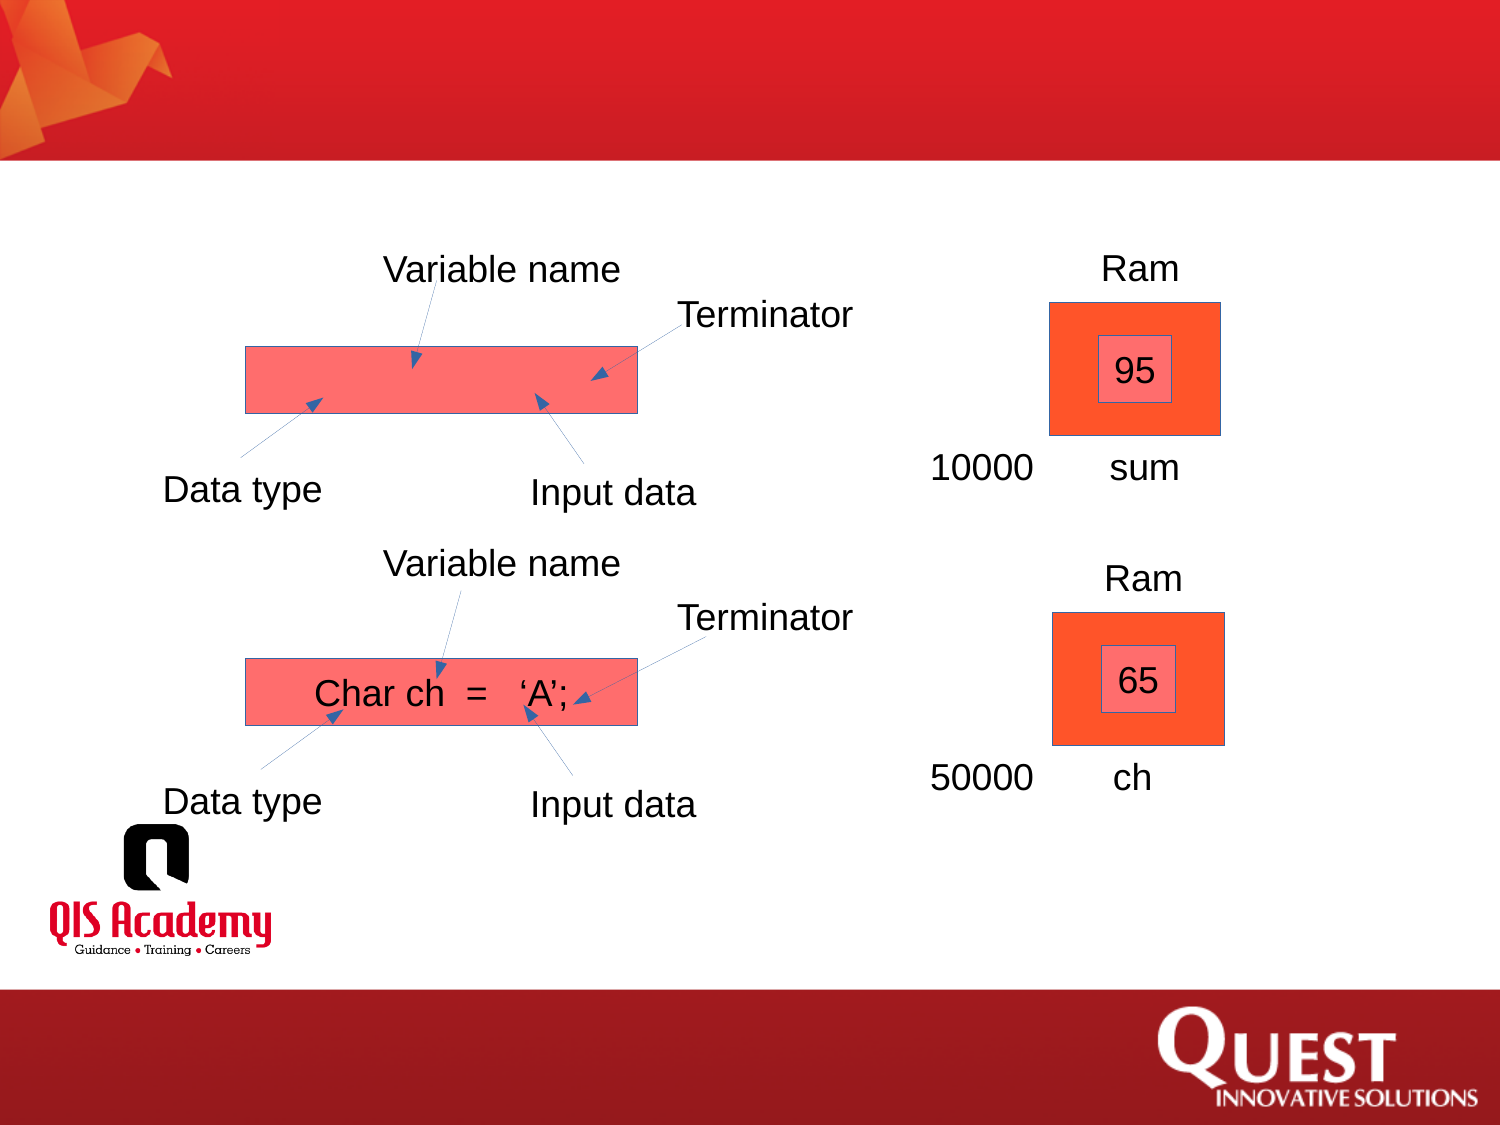

Ram
95
10000
sum
Variable name
Terminator
Int sum = 95;
Data type
Input data
Variable name
Terminator
Char ch = ‘A’;
Data type
Input data
Ram
65
50000
ch